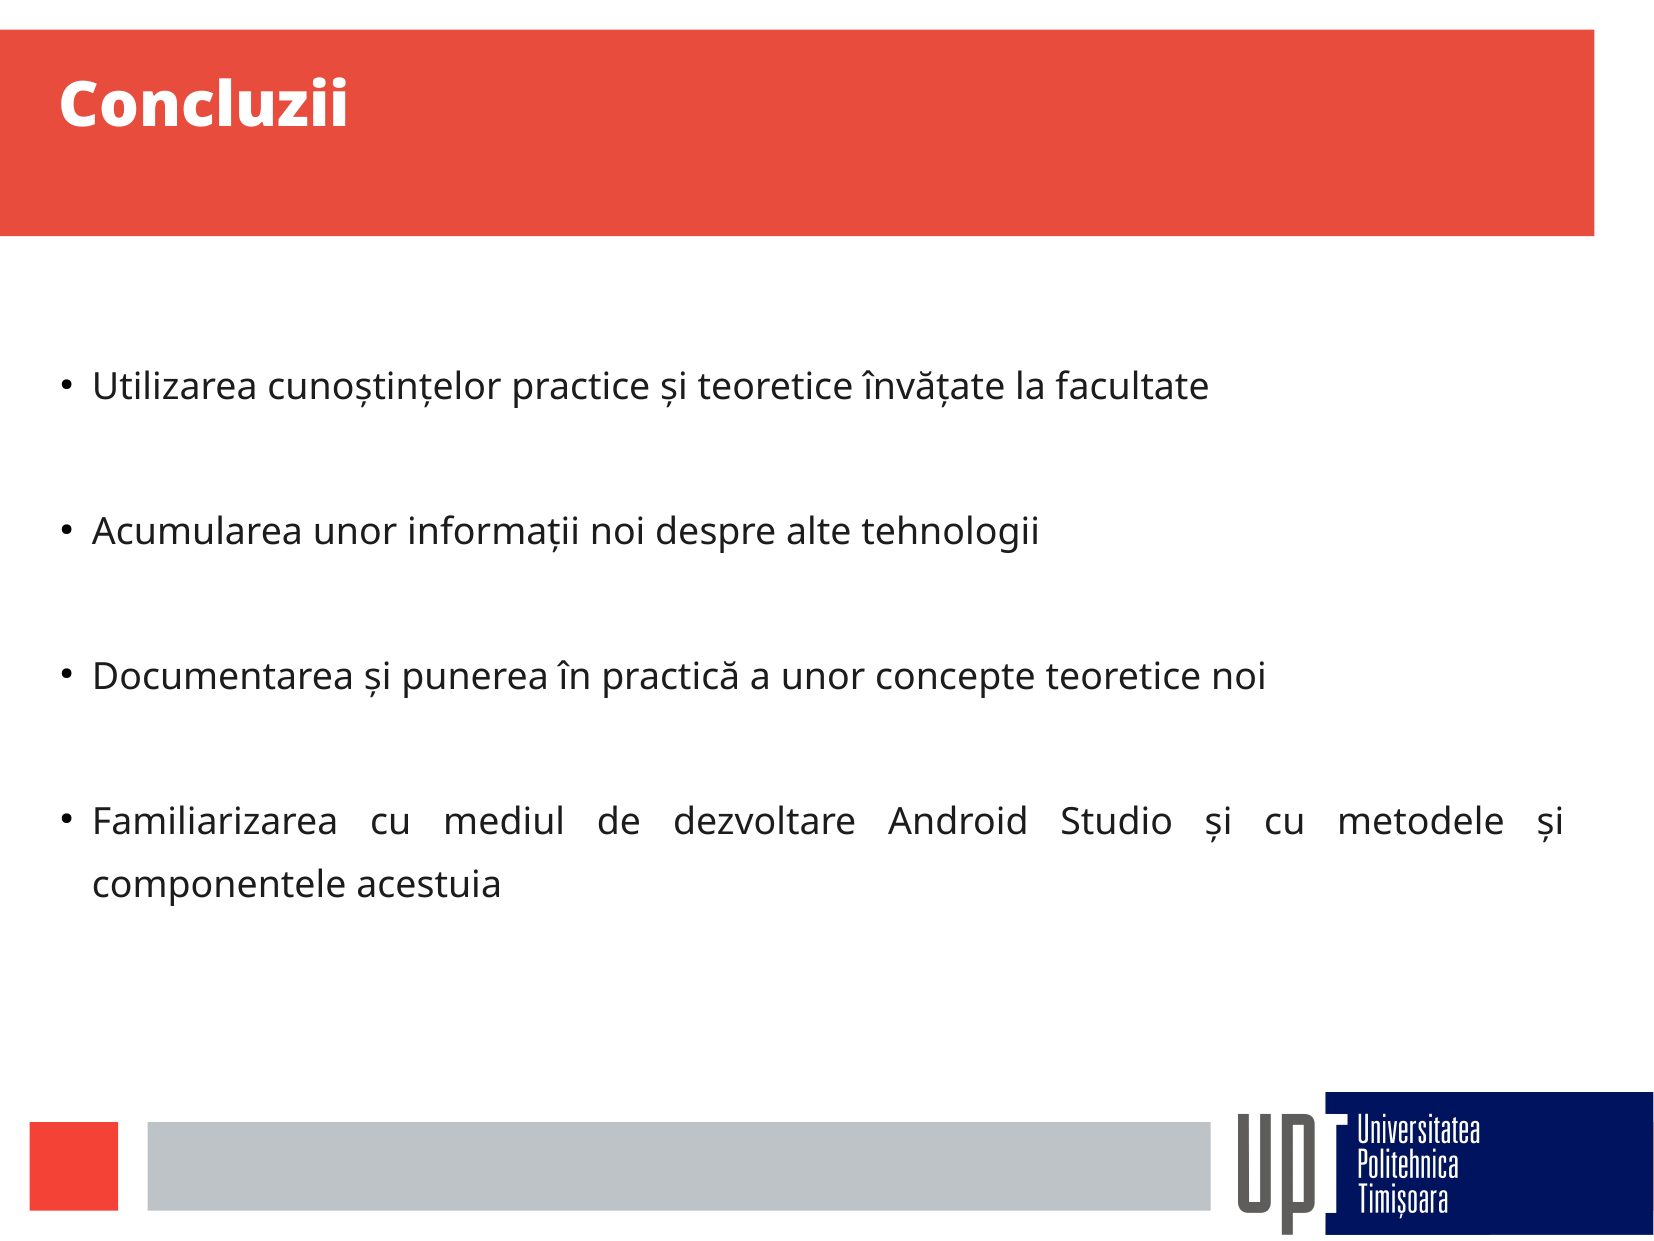

# Concluzii
Utilizarea cunoștințelor practice și teoretice învățate la facultate
Acumularea unor informații noi despre alte tehnologii
Documentarea și punerea în practică a unor concepte teoretice noi
Familiarizarea cu mediul de dezvoltare Android Studio și cu metodele și componentele acestuia